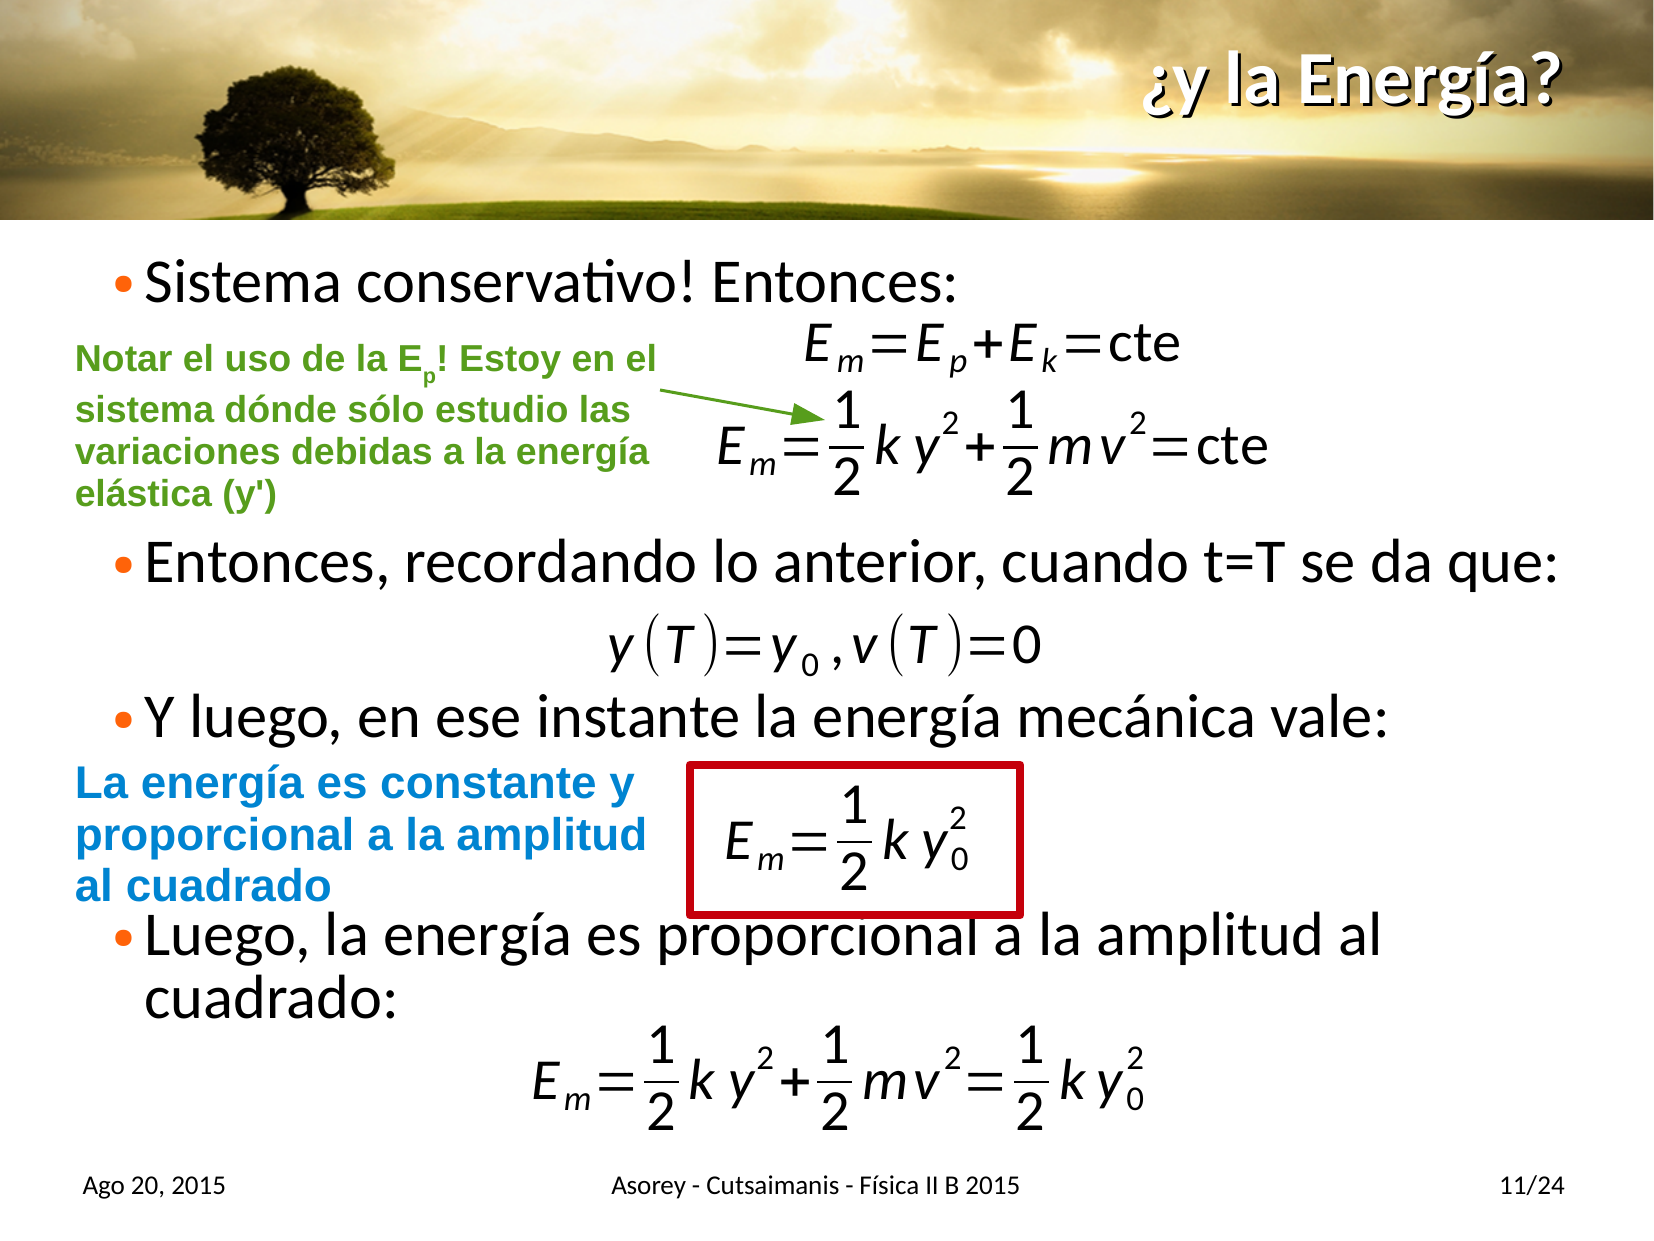

# ¿y la Energía?
Sistema conservativo! Entonces:
Entonces, recordando lo anterior, cuando t=T se da que:
Y luego, en ese instante la energía mecánica vale:
Luego, la energía es proporcional a la amplitud al cuadrado:
Notar el uso de la Ep! Estoy en el sistema dónde sólo estudio las variaciones debidas a la energía elástica (y')
La energía es constante y proporcional a la amplitud al cuadrado
Ago 20, 2015
Asorey - Cutsaimanis - Física II B 2015
11